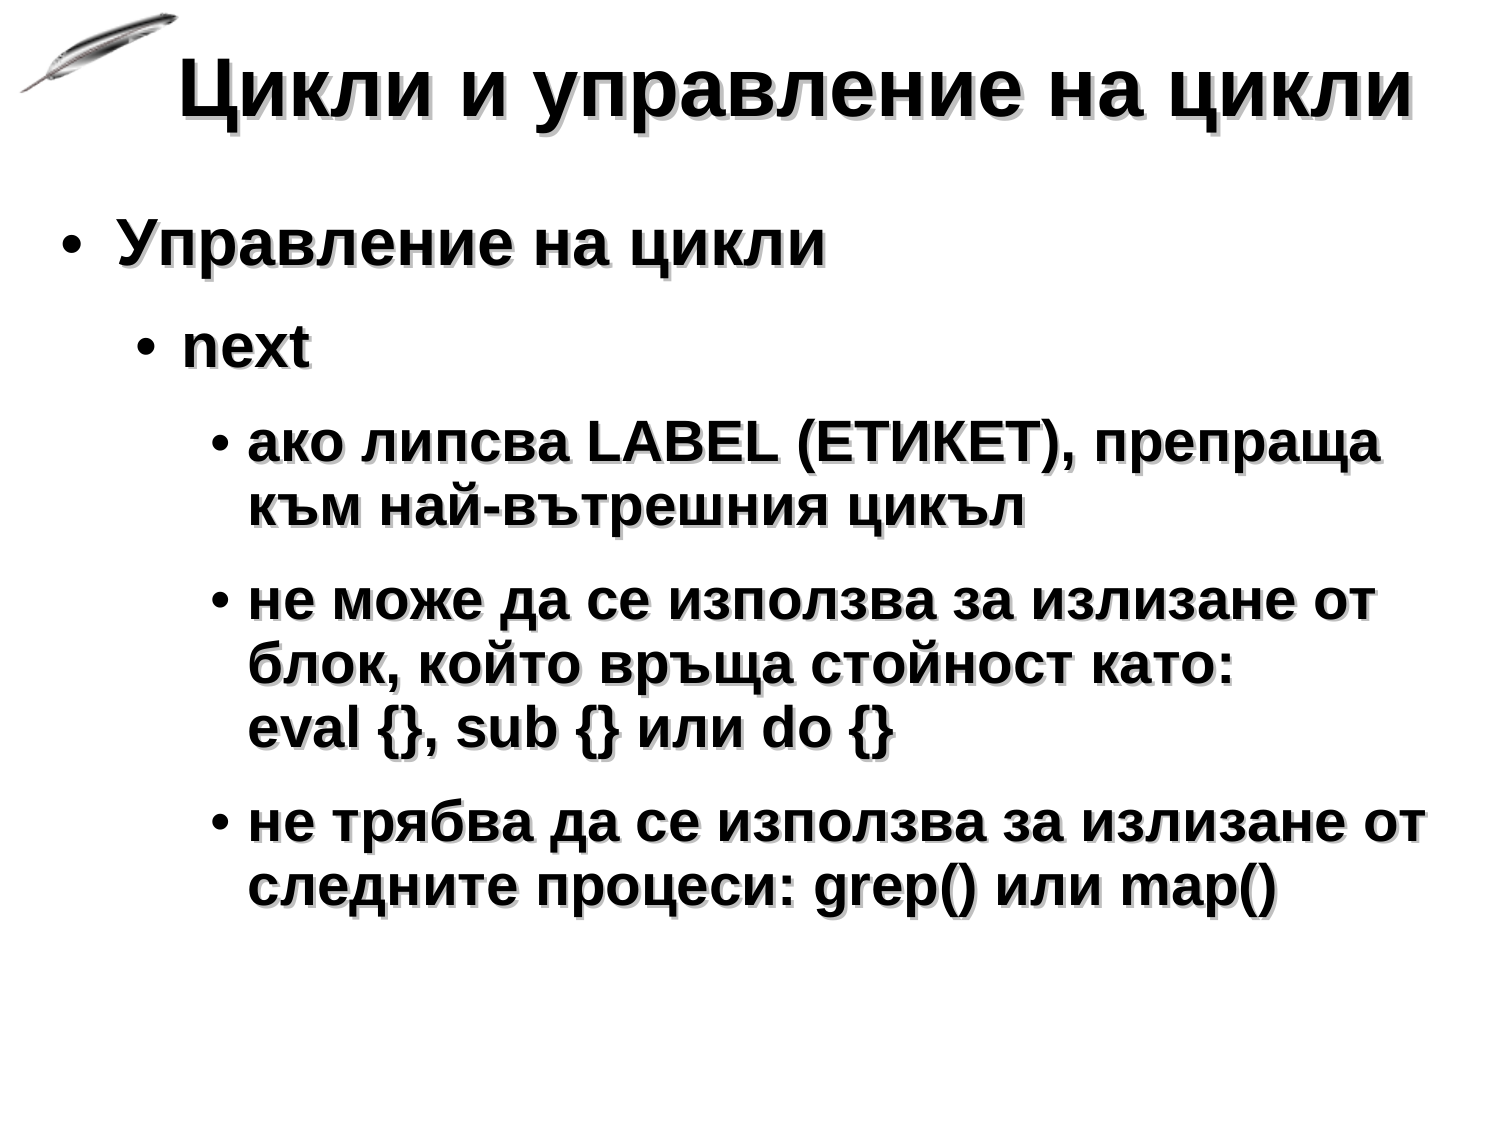

# Цикли и управление на цикли
Управление на цикли
next
ако липсва LABEL (ЕТИКЕТ), препраща към най-вътрешния цикъл
не може да се използва за излизане от блок, който връща стойност като:
eval {}, sub {} или do {}
не трябва да се използва за излизане от следните процеси: grep() или map()